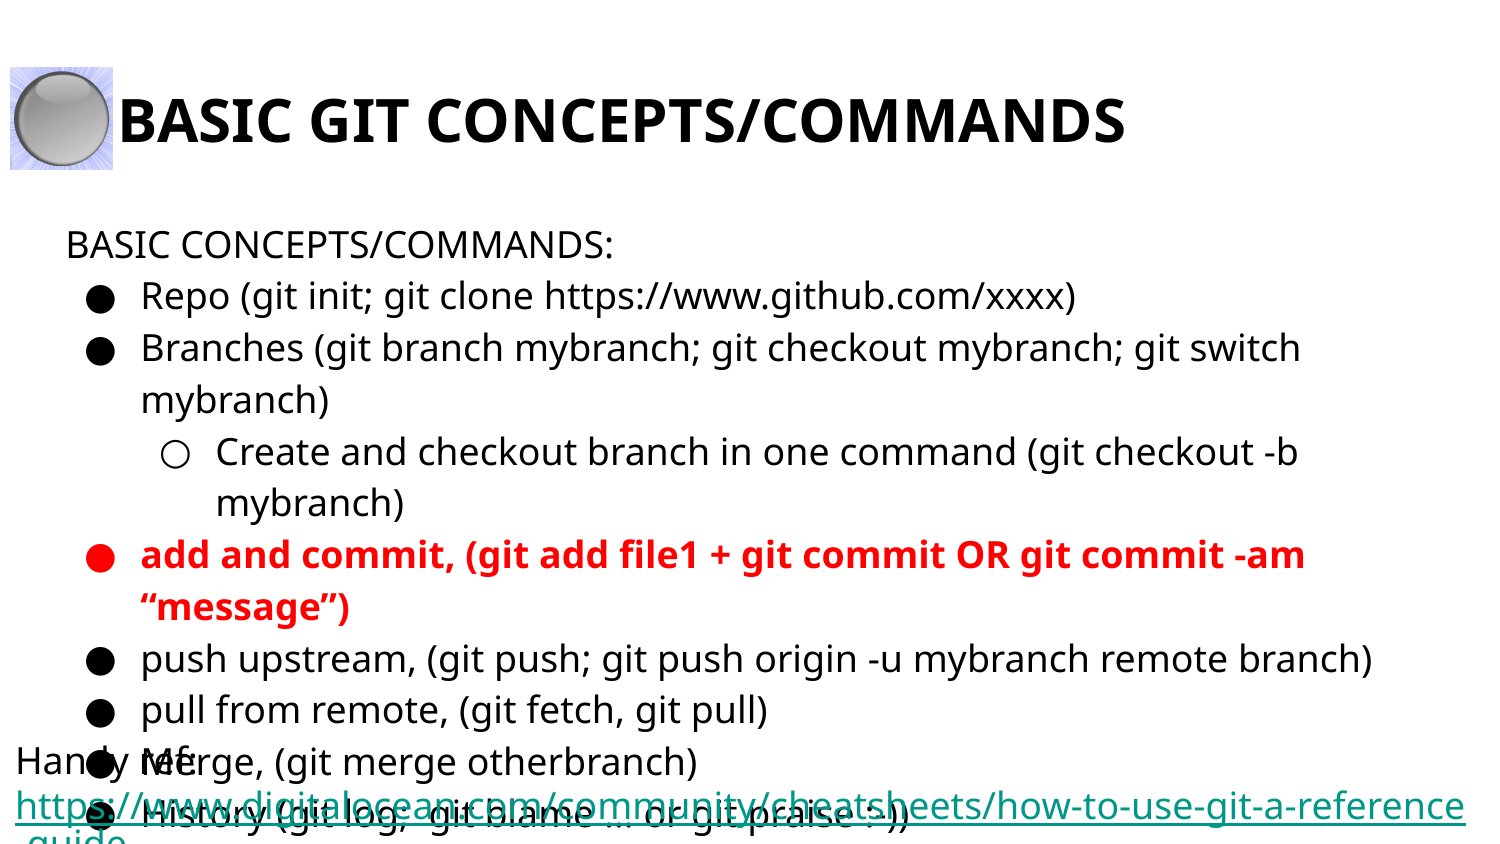

# BASIC GIT CONCEPTS/COMMANDS
BASIC CONCEPTS/COMMANDS:
Repo (git init; git clone https://www.github.com/xxxx)
Branches (git branch mybranch; git checkout mybranch; git switch mybranch)
Create and checkout branch in one command (git checkout -b mybranch)
add and commit, (git add file1 + git commit OR git commit -am “message”)
push upstream, (git push; git push origin -u mybranch remote branch)
pull from remote, (git fetch, git pull)
Merge, (git merge otherbranch)
History (git log; git blame … or git praise :-))
Status (git status)
Handy ref: https://www.digitalocean.com/community/cheatsheets/how-to-use-git-a-reference-guide